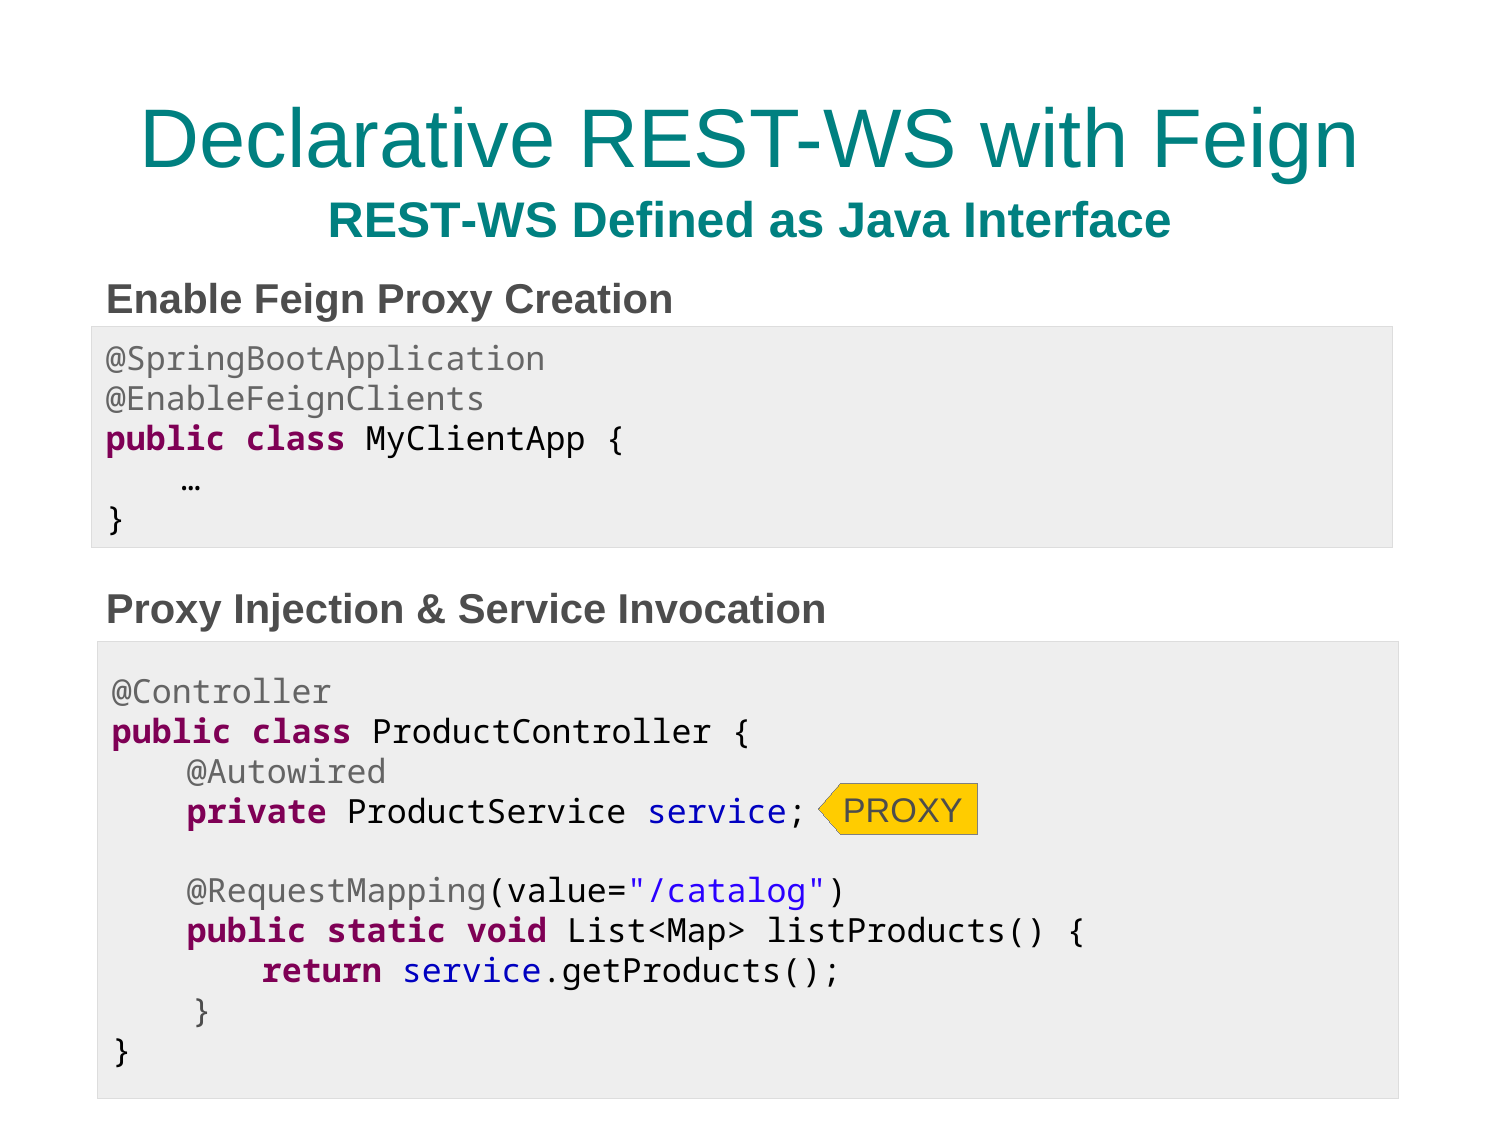

# Declarative REST-WS with Feign
REST-WS Defined as Java Interface
Enable Feign Proxy Creation
@SpringBootApplication
@EnableFeignClients
public class MyClientApp {
	…
}
Proxy Injection & Service Invocation
@Controller
public class ProductController {
	@Autowired
	private ProductService service;
	@RequestMapping(value="/catalog")
	public static void List<Map> listProducts() {
		return service.getProducts();
 }
}
PROXY